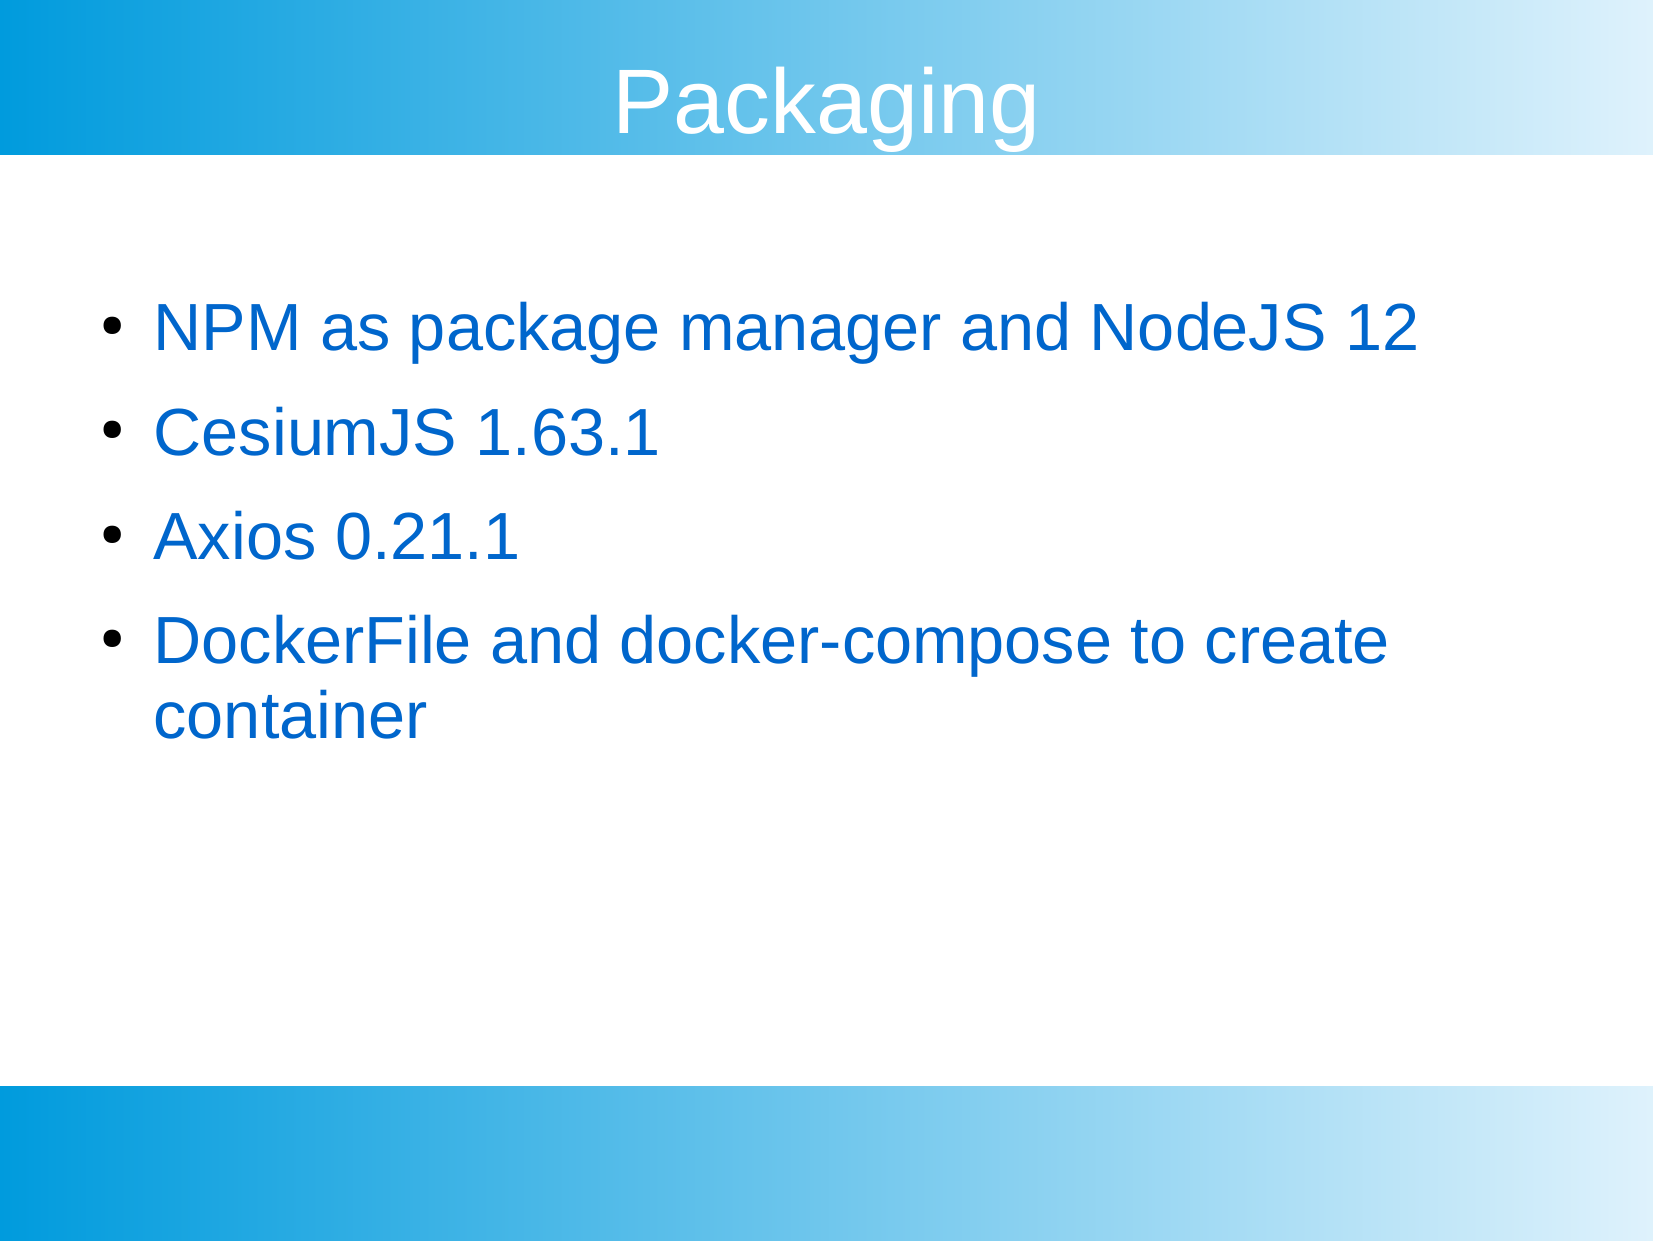

# Packaging
NPM as package manager and NodeJS 12
CesiumJS 1.63.1
Axios 0.21.1
DockerFile and docker-compose to create container